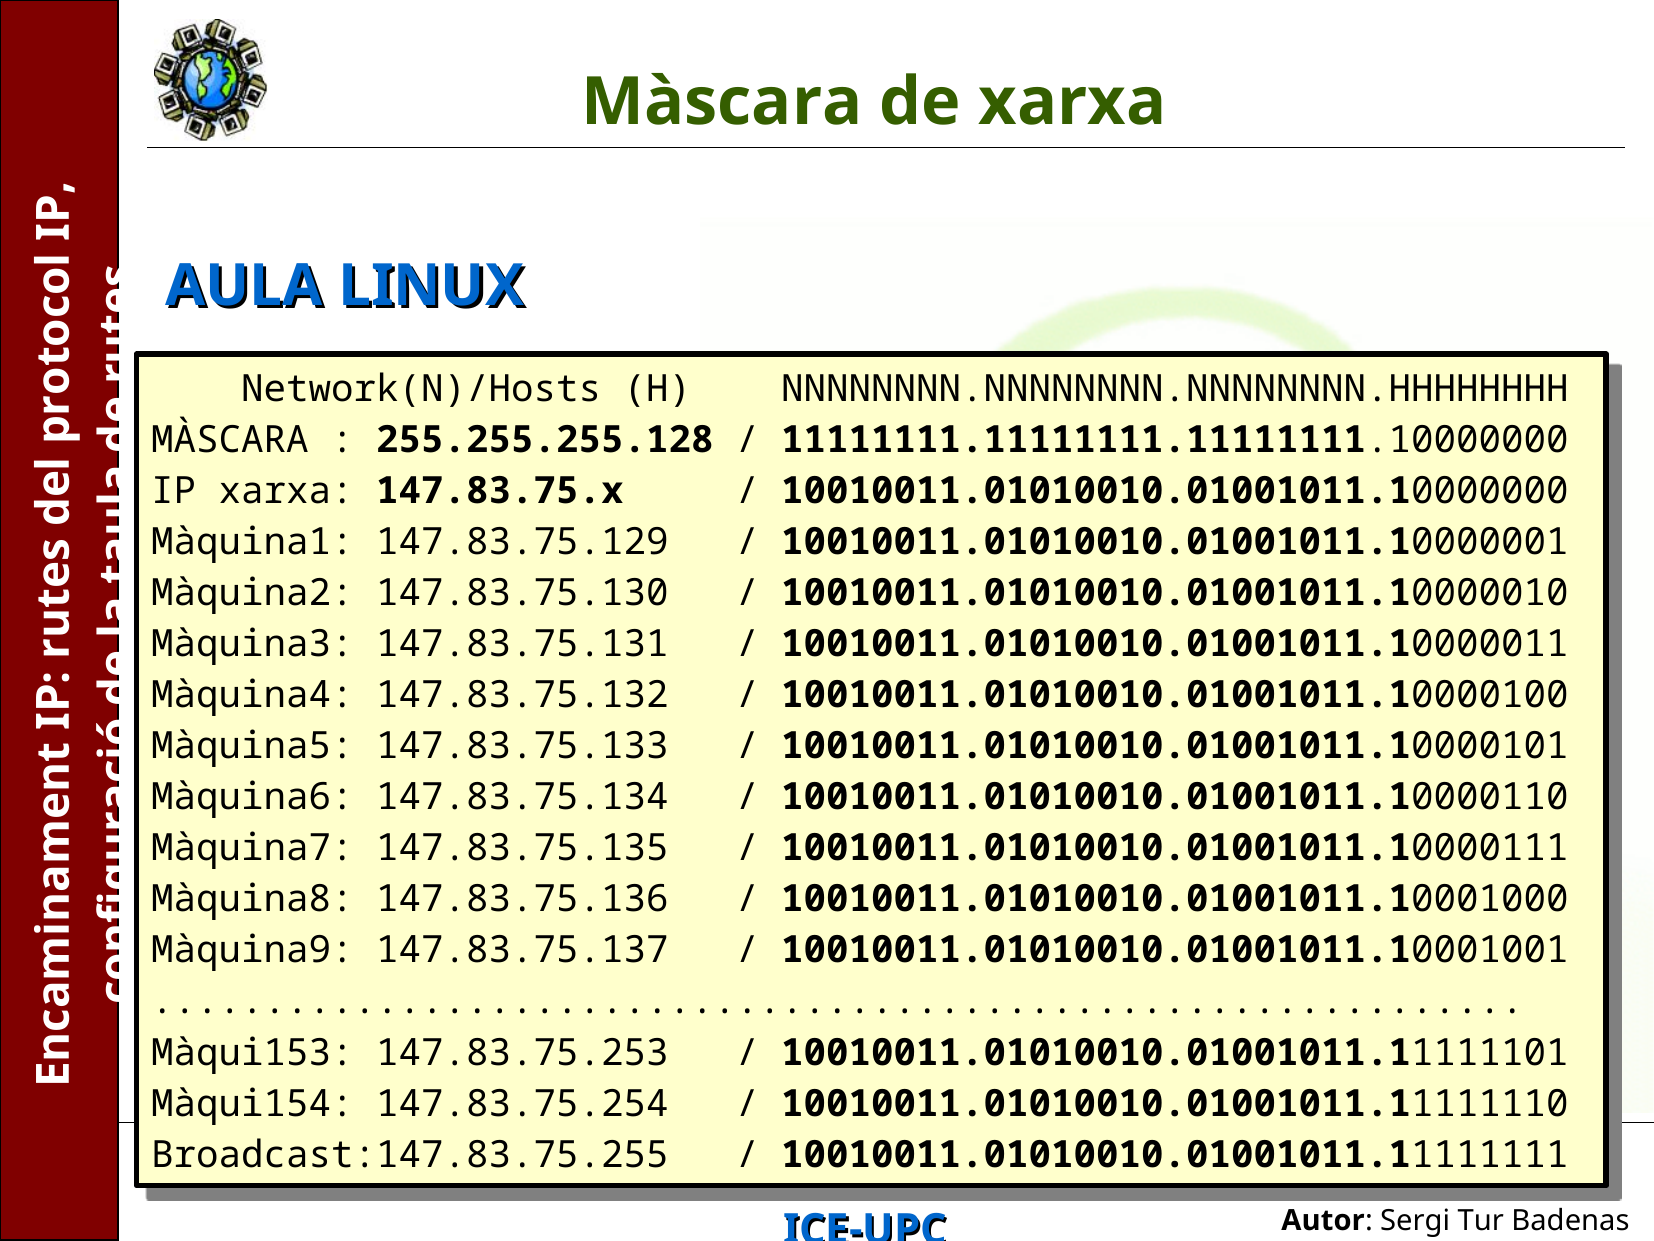

# Màscara de xarxa
AULA LINUX
 Network(N)/Hosts (H) NNNNNNNN.NNNNNNNN.NNNNNNNN.HHHHHHHH
MÀSCARA : 255.255.255.128 / 11111111.11111111.11111111.10000000
IP xarxa: 147.83.75.x / 10010011.01010010.01001011.10000000
Màquina1: 147.83.75.129 / 10010011.01010010.01001011.10000001
Màquina2: 147.83.75.130 / 10010011.01010010.01001011.10000010
Màquina3: 147.83.75.131 / 10010011.01010010.01001011.10000011
Màquina4: 147.83.75.132 / 10010011.01010010.01001011.10000100
Màquina5: 147.83.75.133 / 10010011.01010010.01001011.10000101
Màquina6: 147.83.75.134 / 10010011.01010010.01001011.10000110
Màquina7: 147.83.75.135 / 10010011.01010010.01001011.10000111
Màquina8: 147.83.75.136 / 10010011.01010010.01001011.10001000
Màquina9: 147.83.75.137 / 10010011.01010010.01001011.10001001
.............................................................
Màqui153: 147.83.75.253 / 10010011.01010010.01001011.11111101
Màqui154: 147.83.75.254 / 10010011.01010010.01001011.11111110
Broadcast:147.83.75.255 / 10010011.01010010.01001011.11111111